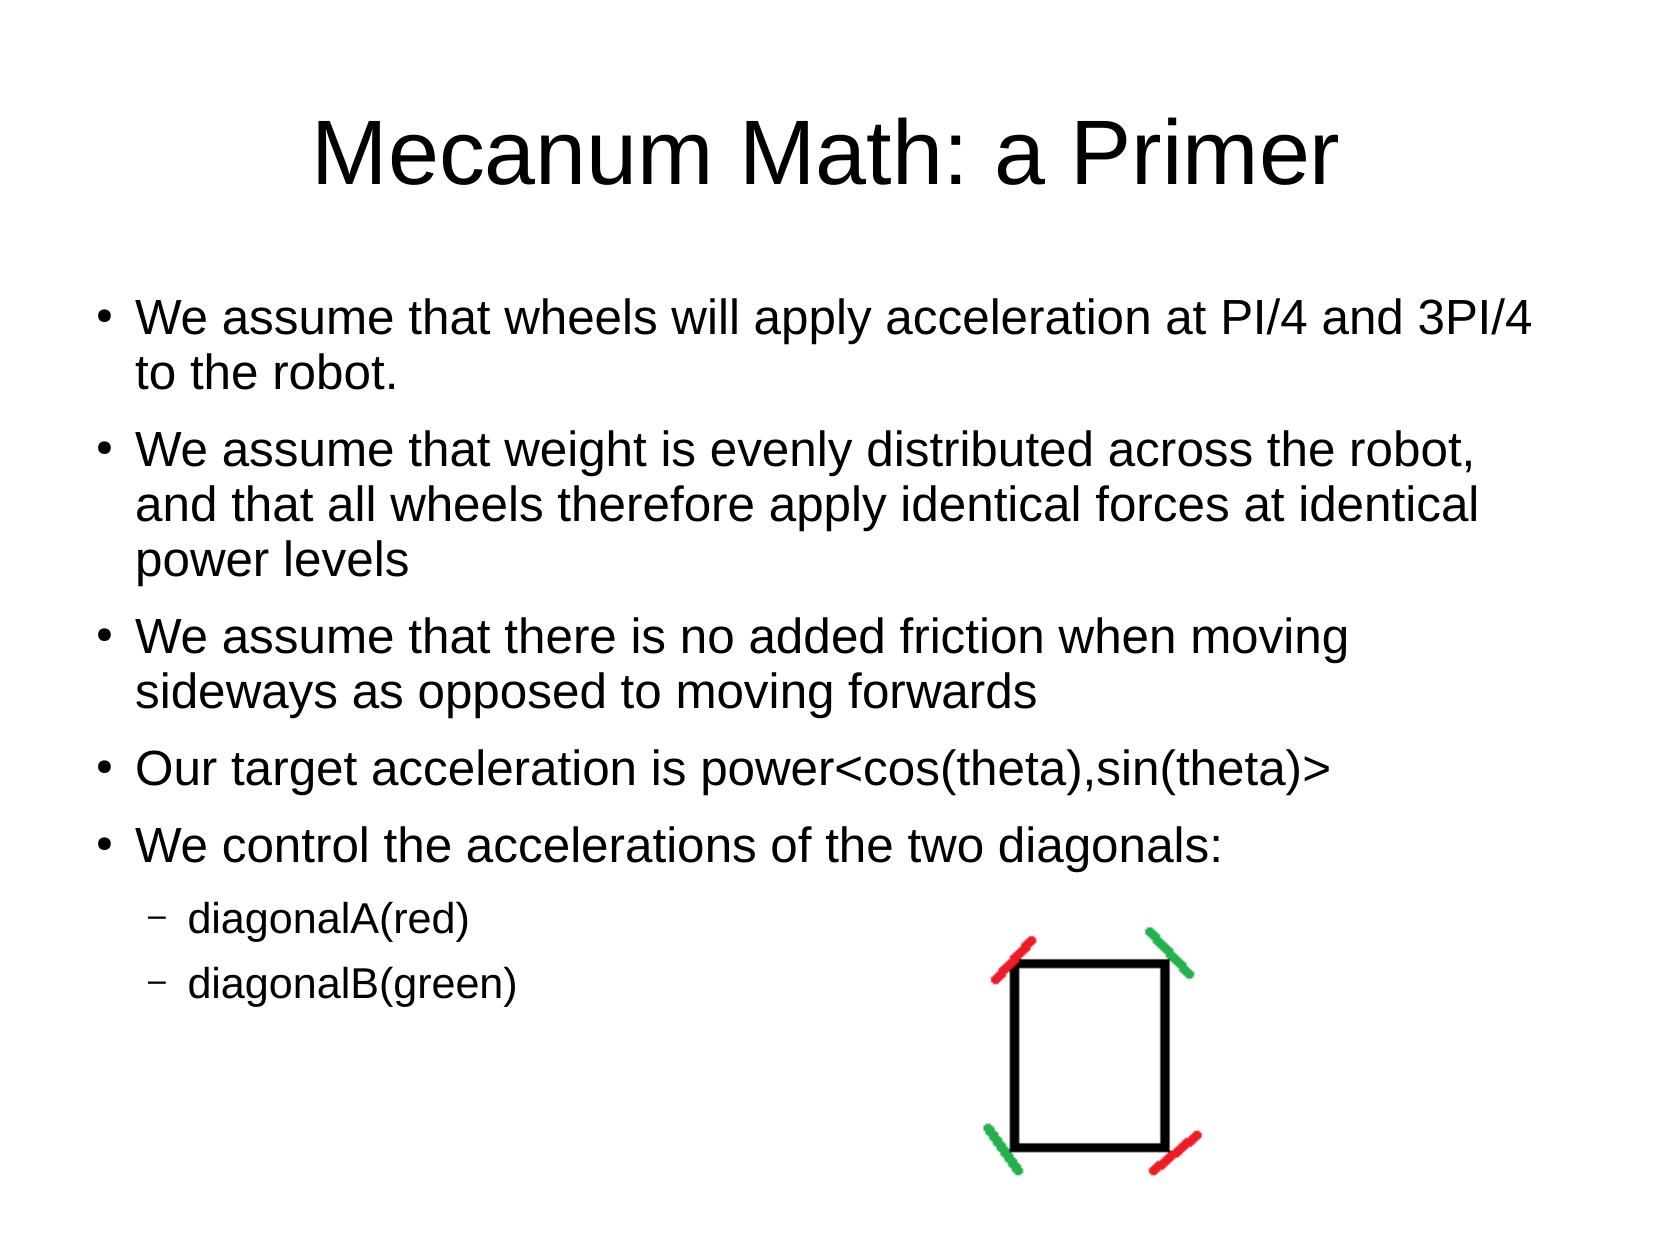

# Mecanum Math: a Primer
We assume that wheels will apply acceleration at PI/4 and 3PI/4 to the robot.
We assume that weight is evenly distributed across the robot, and that all wheels therefore apply identical forces at identical power levels
We assume that there is no added friction when moving sideways as opposed to moving forwards
Our target acceleration is power<cos(theta),sin(theta)>
We control the accelerations of the two diagonals:
diagonalA(red)
diagonalB(green)